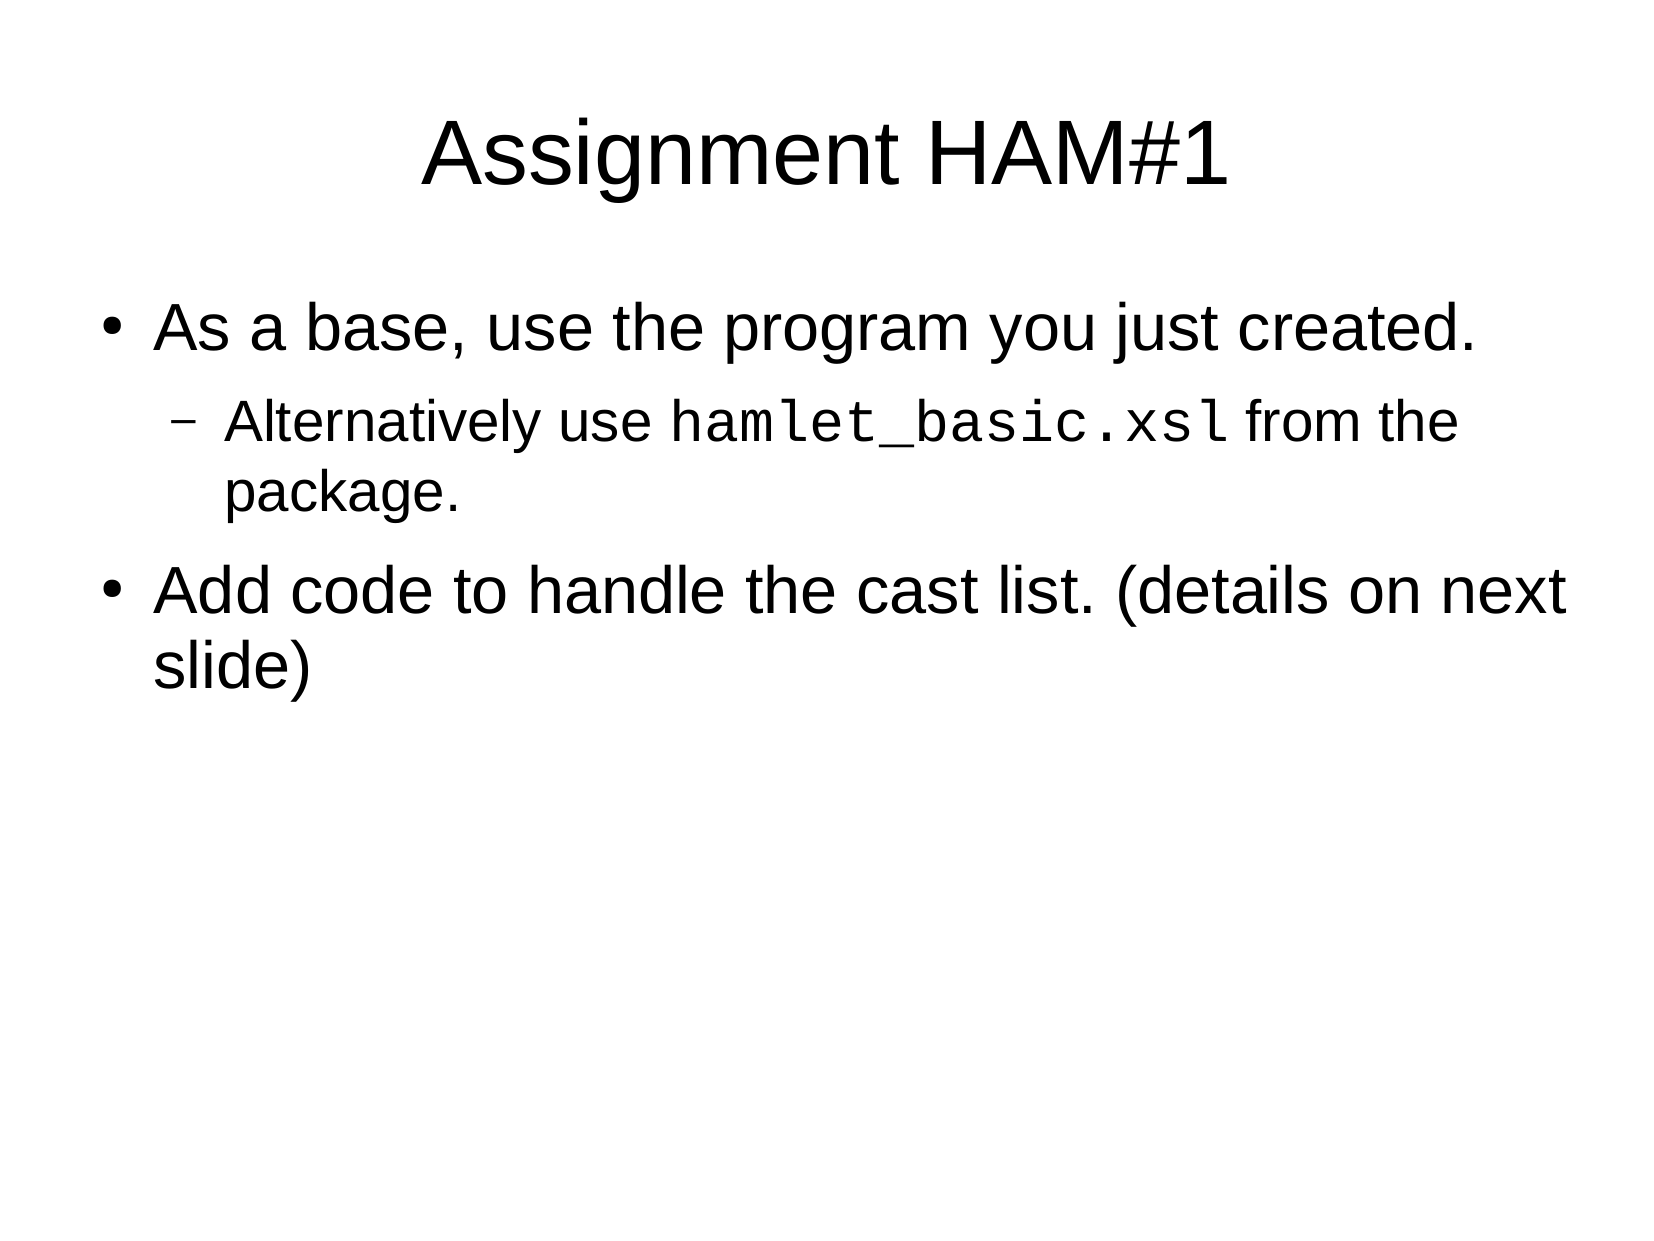

# Assignment HAM#1
As a base, use the program you just created.
Alternatively use hamlet_basic.xsl from the package.
Add code to handle the cast list. (details on next slide)